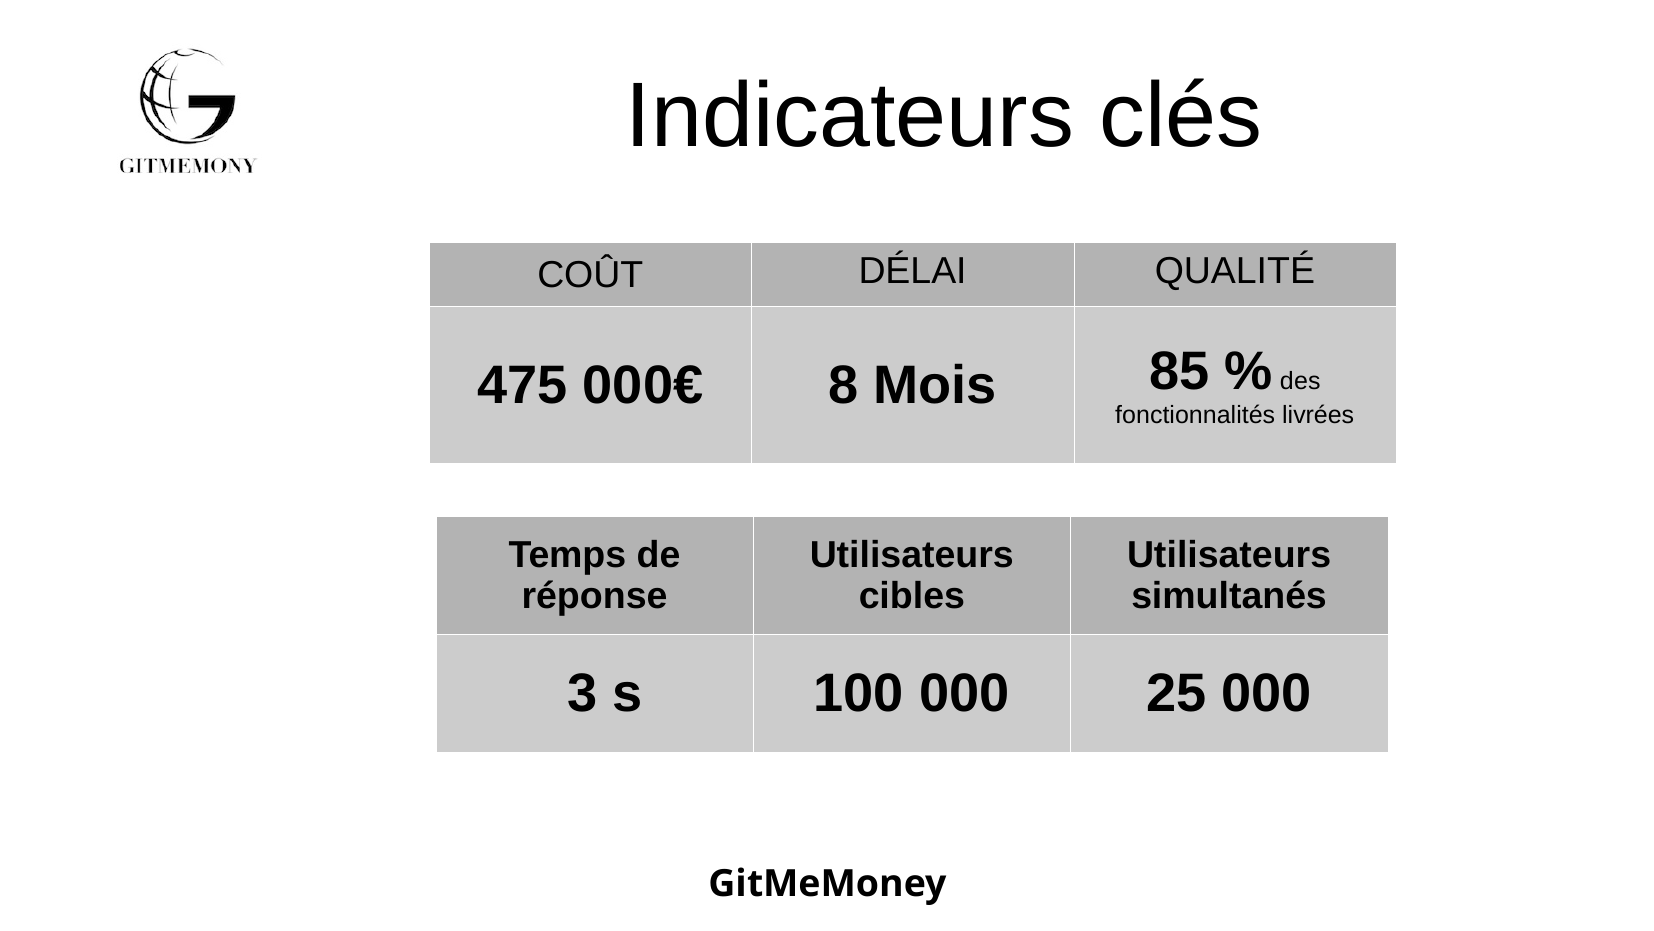

# Indicateurs clés
| COÛT | DÉLAI | QUALITÉ |
| --- | --- | --- |
| 475 000€ | 8 Mois | 85 % des fonctionnalités livrées |
| Temps de réponse | Utilisateurs cibles | Utilisateurs simultanés |
| --- | --- | --- |
| 3 s | 100 000 | 25 000 |